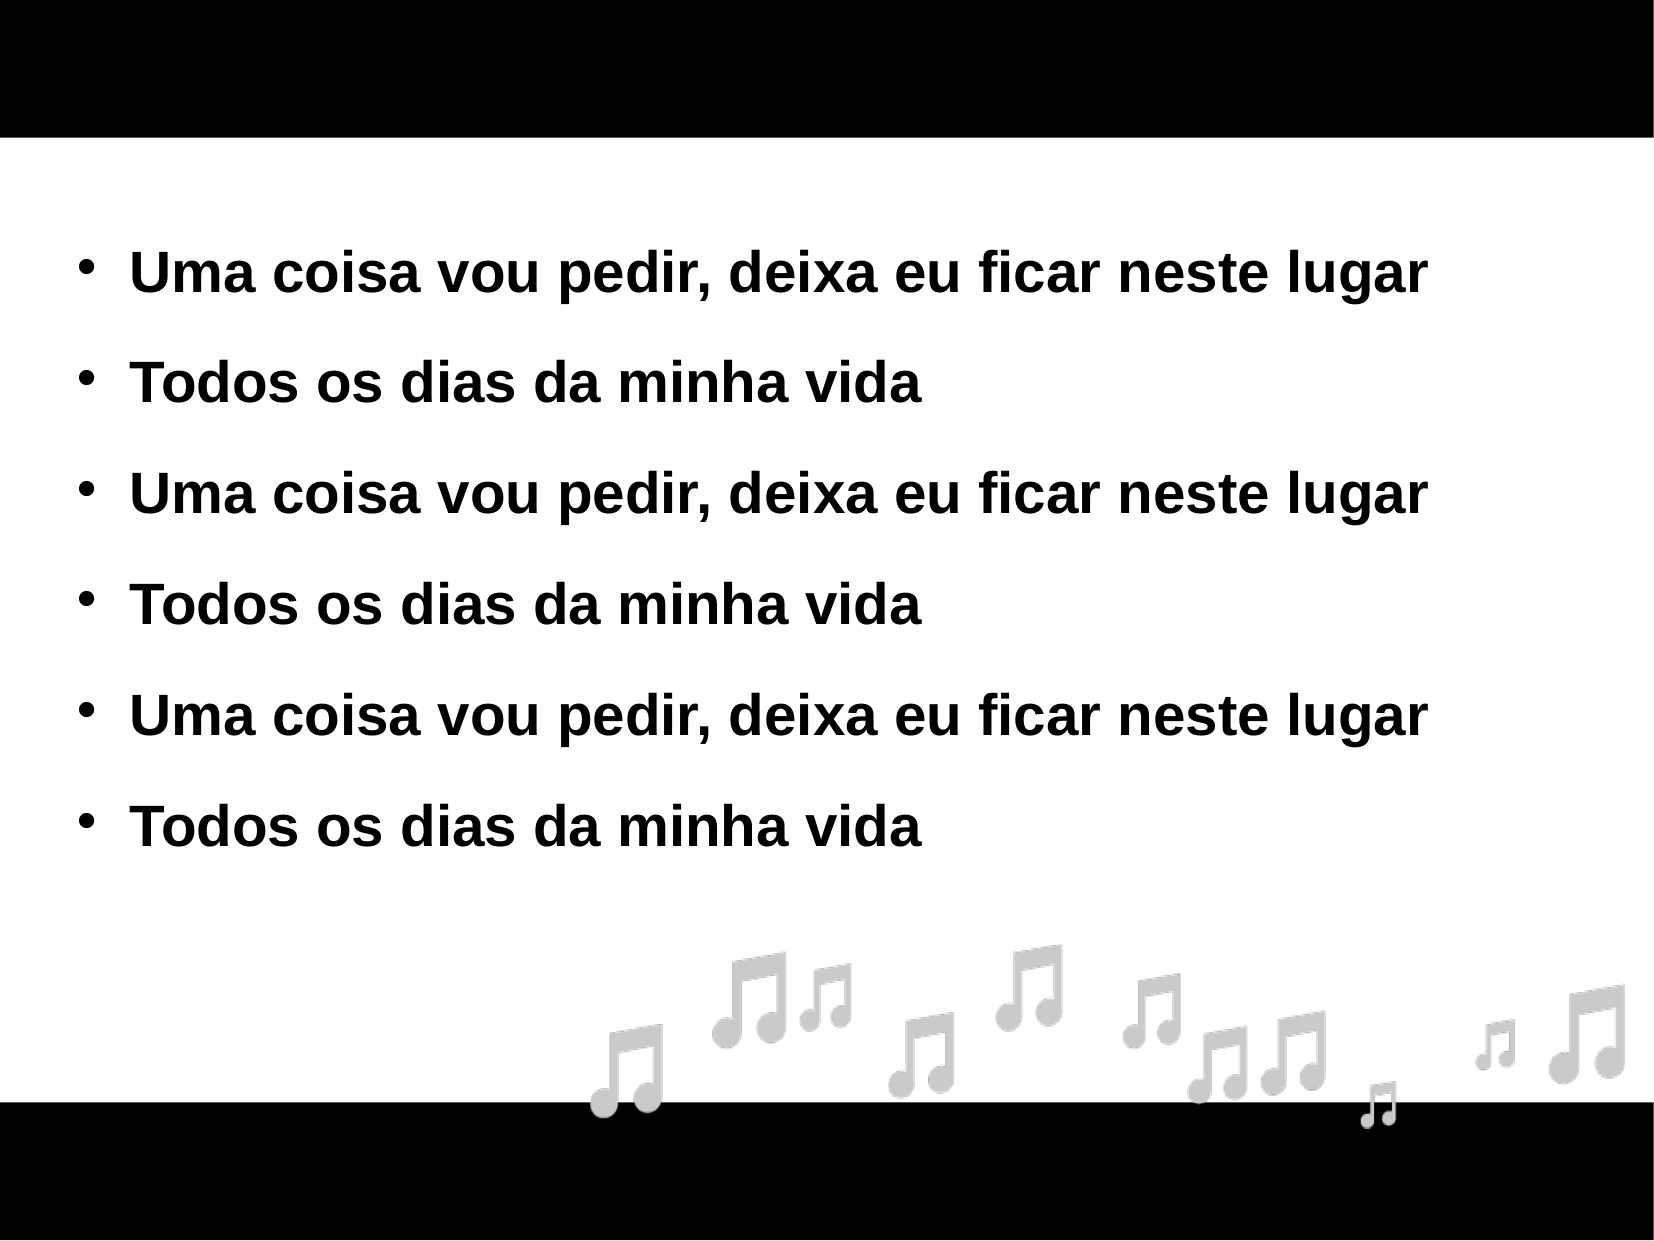

# Uma coisa vou pedir, deixa eu ficar neste lugar
Todos os dias da minha vida
Uma coisa vou pedir, deixa eu ficar neste lugar
Todos os dias da minha vida
Uma coisa vou pedir, deixa eu ficar neste lugar
Todos os dias da minha vida